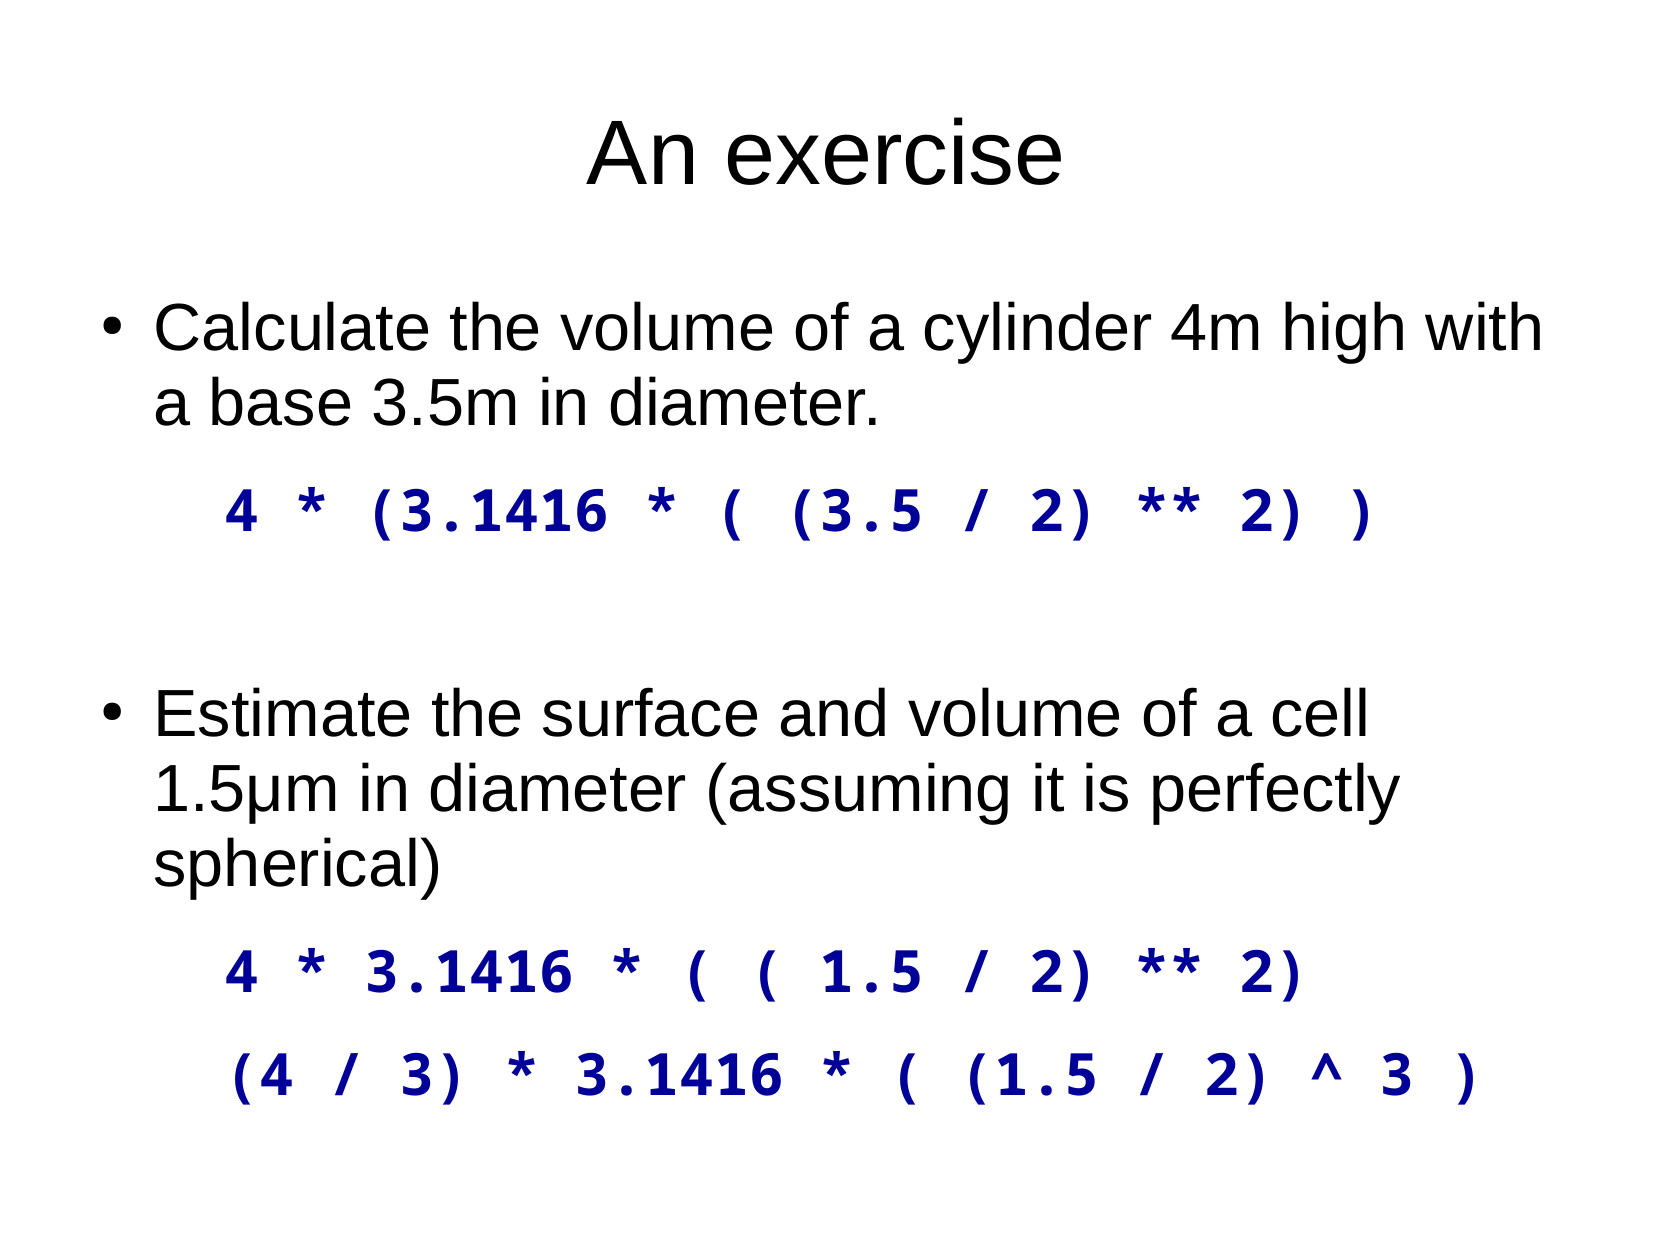

# An exercise
Calculate the volume of a cylinder 4m high with a base 3.5m in diameter.
4 * (3.1416 * ( (3.5 / 2) ** 2) )
Estimate the surface and volume of a cell 1.5μm in diameter (assuming it is perfectly spherical)
4 * 3.1416 * ( ( 1.5 / 2) ** 2)
(4 / 3) * 3.1416 * ( (1.5 / 2) ^ 3 )